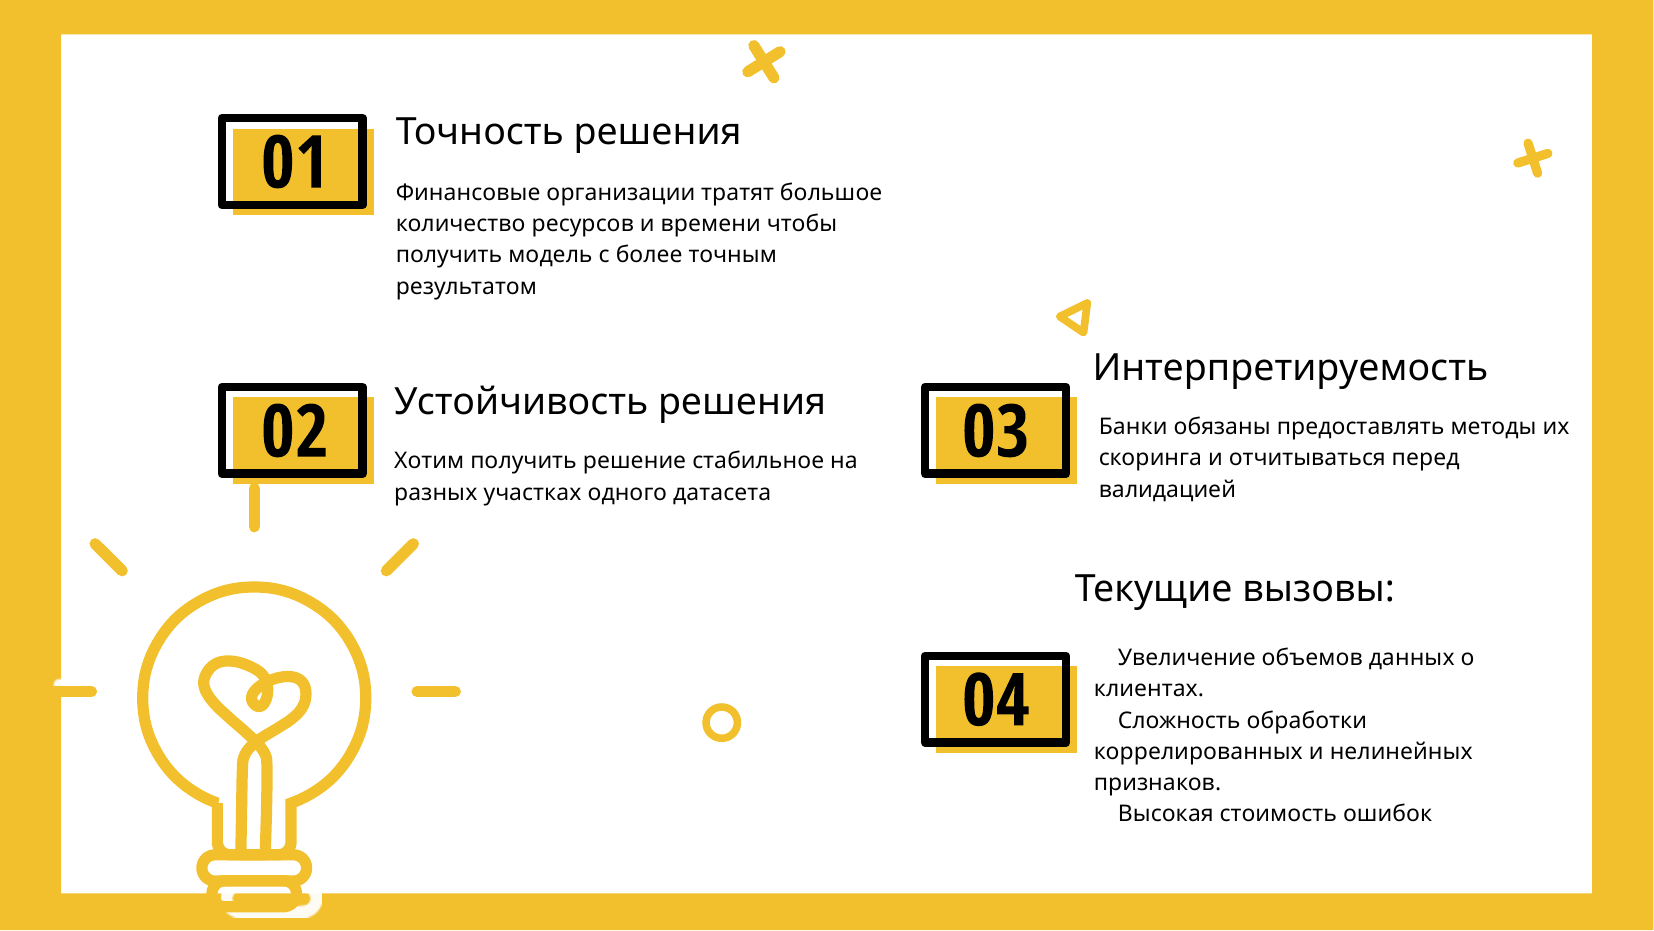

# Точность решения
Финансовые организации тратят большое количество ресурсов и времени чтобы получить модель с более точным результатом
Интерпретируемость
Банки обязаны предоставлять методы их скоринга и отчитываться перед валидацией
Устойчивость решения
Хотим получить решение стабильное на разных участках одного датасета
Текущие вызовы:
 Увеличение объемов данных о клиентах.
 Сложность обработки коррелированных и нелинейных признаков.
 Высокая стоимость ошибок